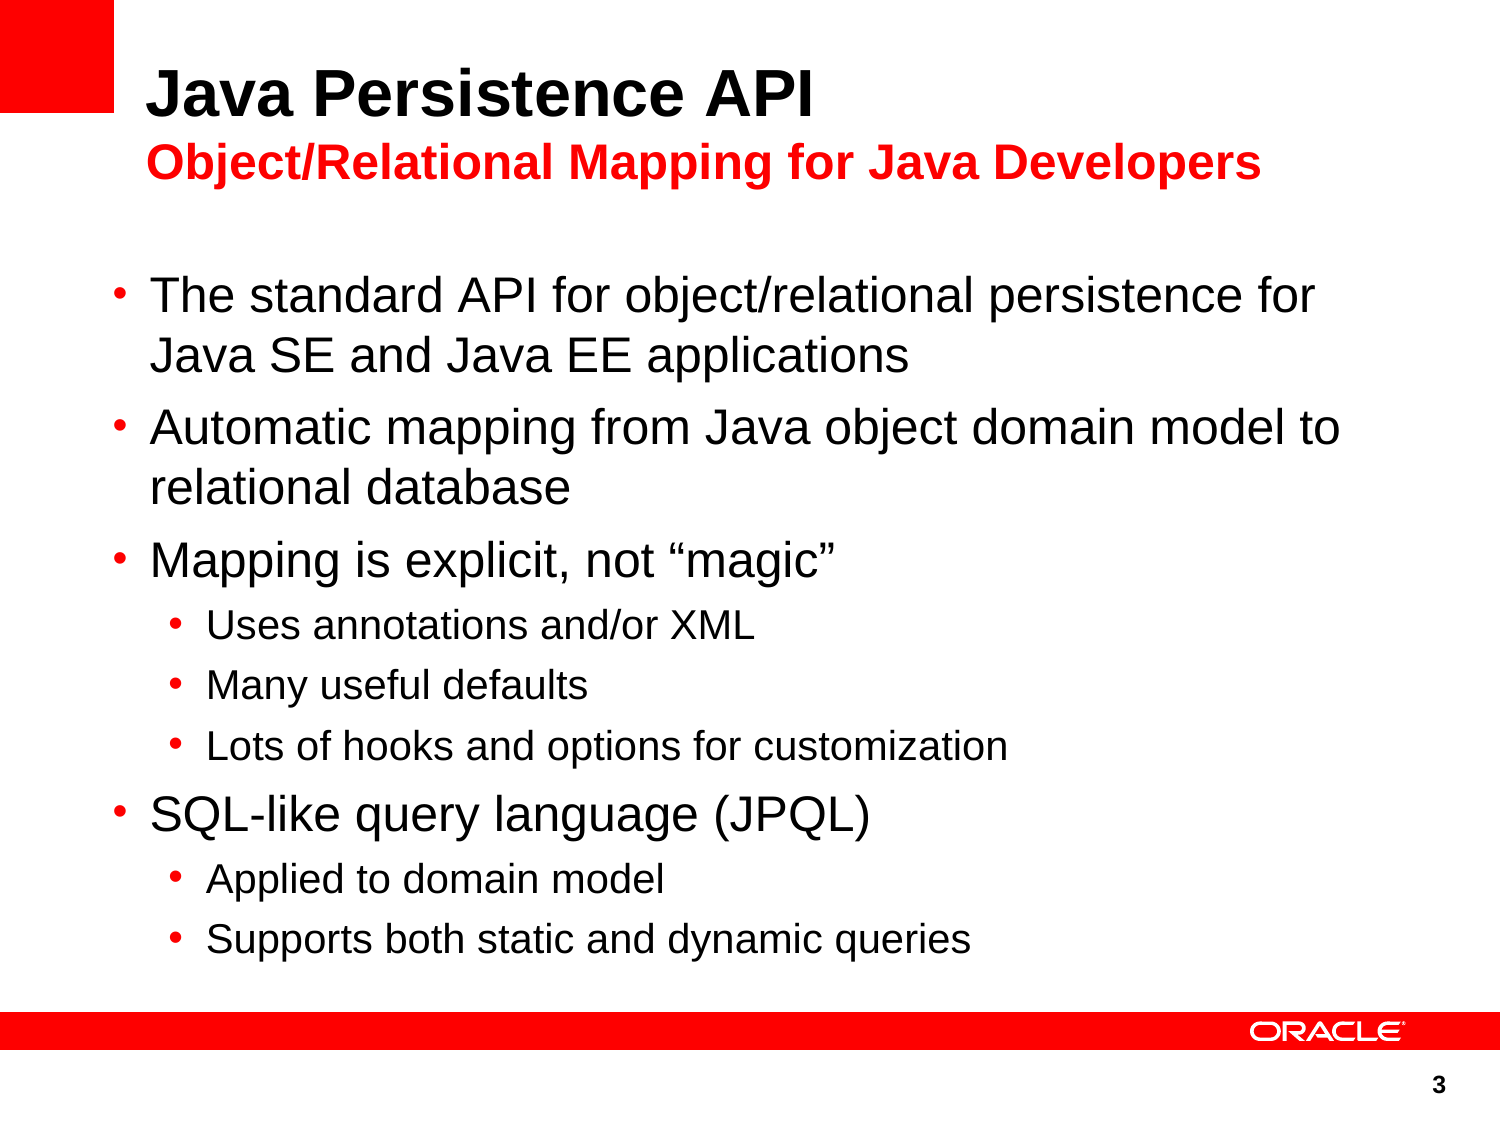

# Java Persistence API Object/Relational Mapping for Java Developers
The standard API for object/relational persistence for Java SE and Java EE applications
Automatic mapping from Java object domain model to relational database
Mapping is explicit, not “magic”
Uses annotations and/or XML
Many useful defaults
Lots of hooks and options for customization
SQL-like query language (JPQL)
Applied to domain model
Supports both static and dynamic queries